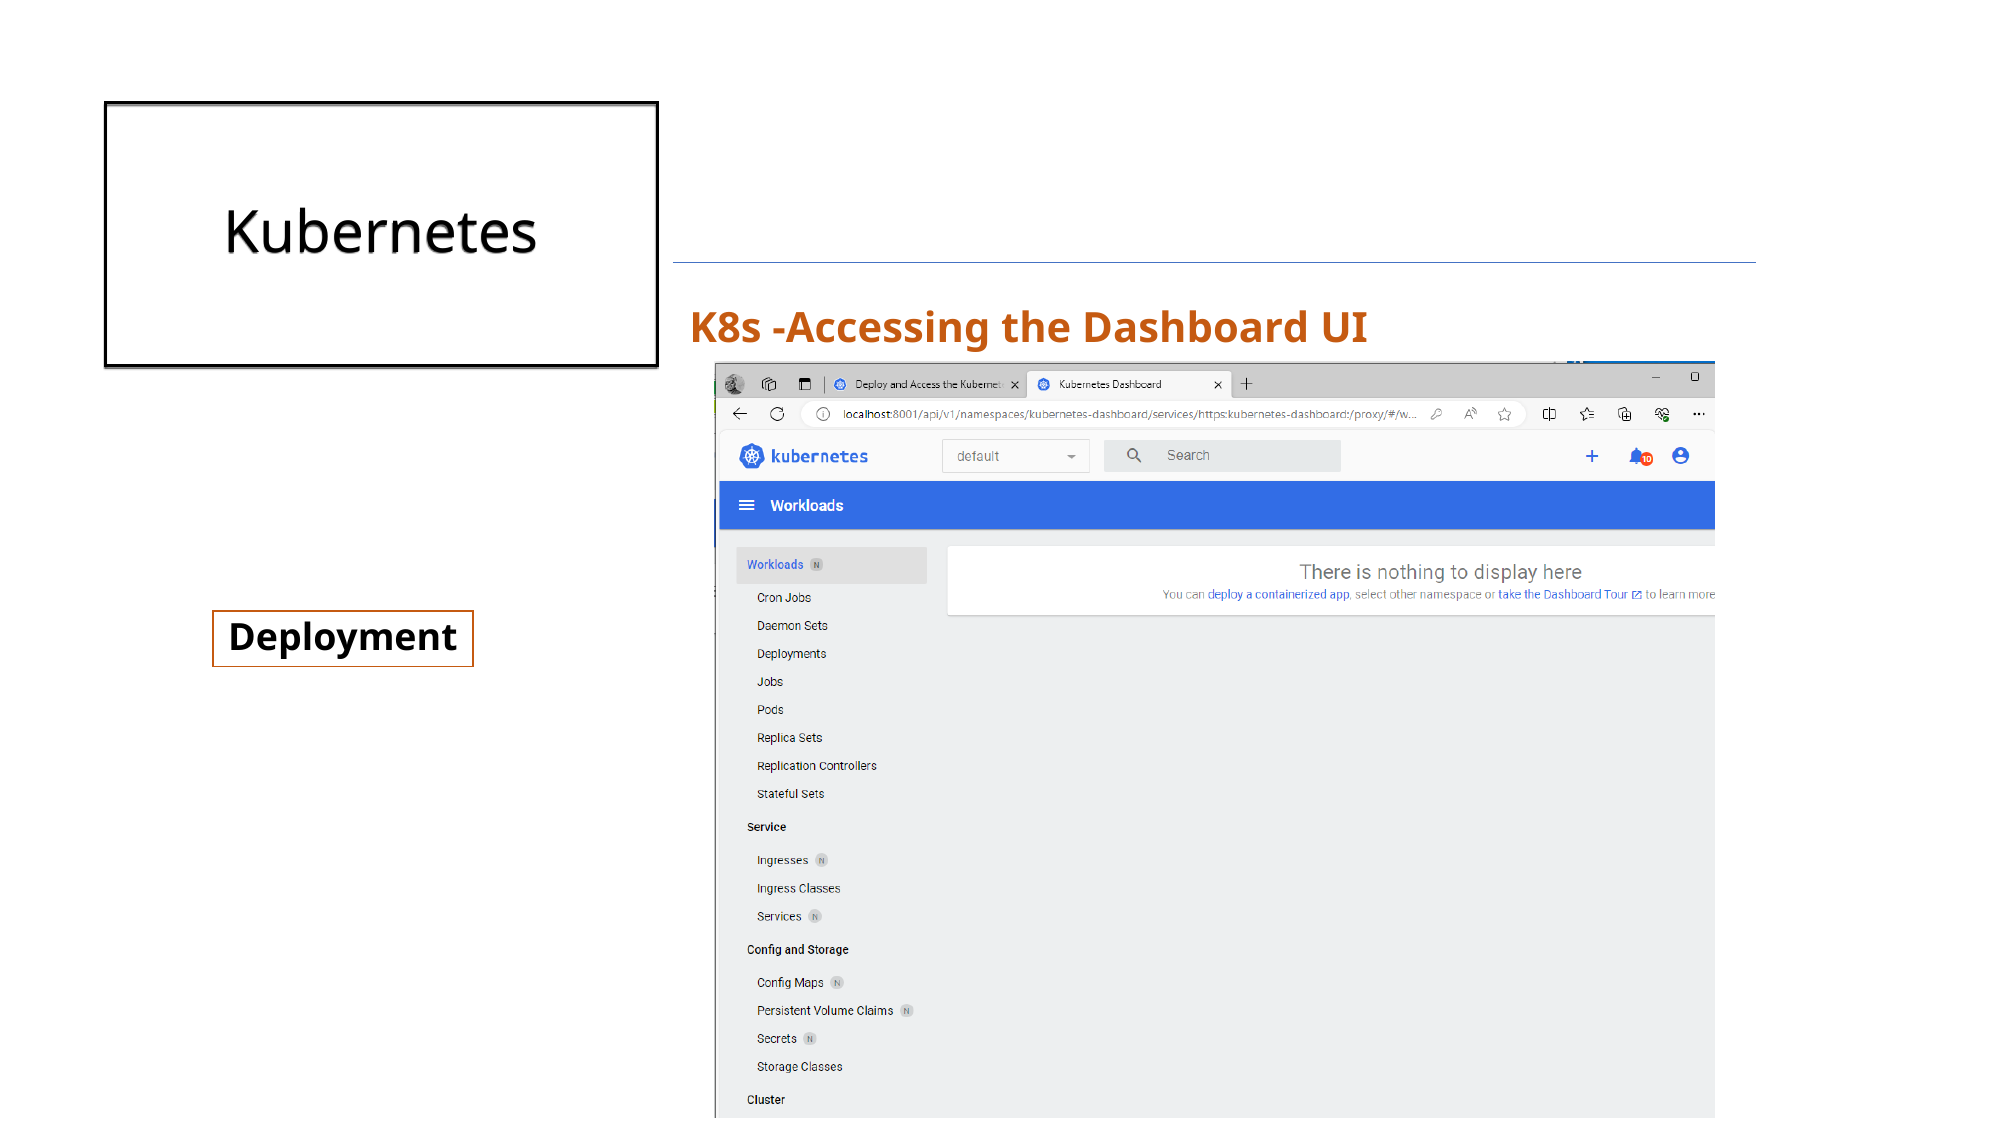

# Kubernetes
K8s -Accessing the Dashboard UI
Deployment